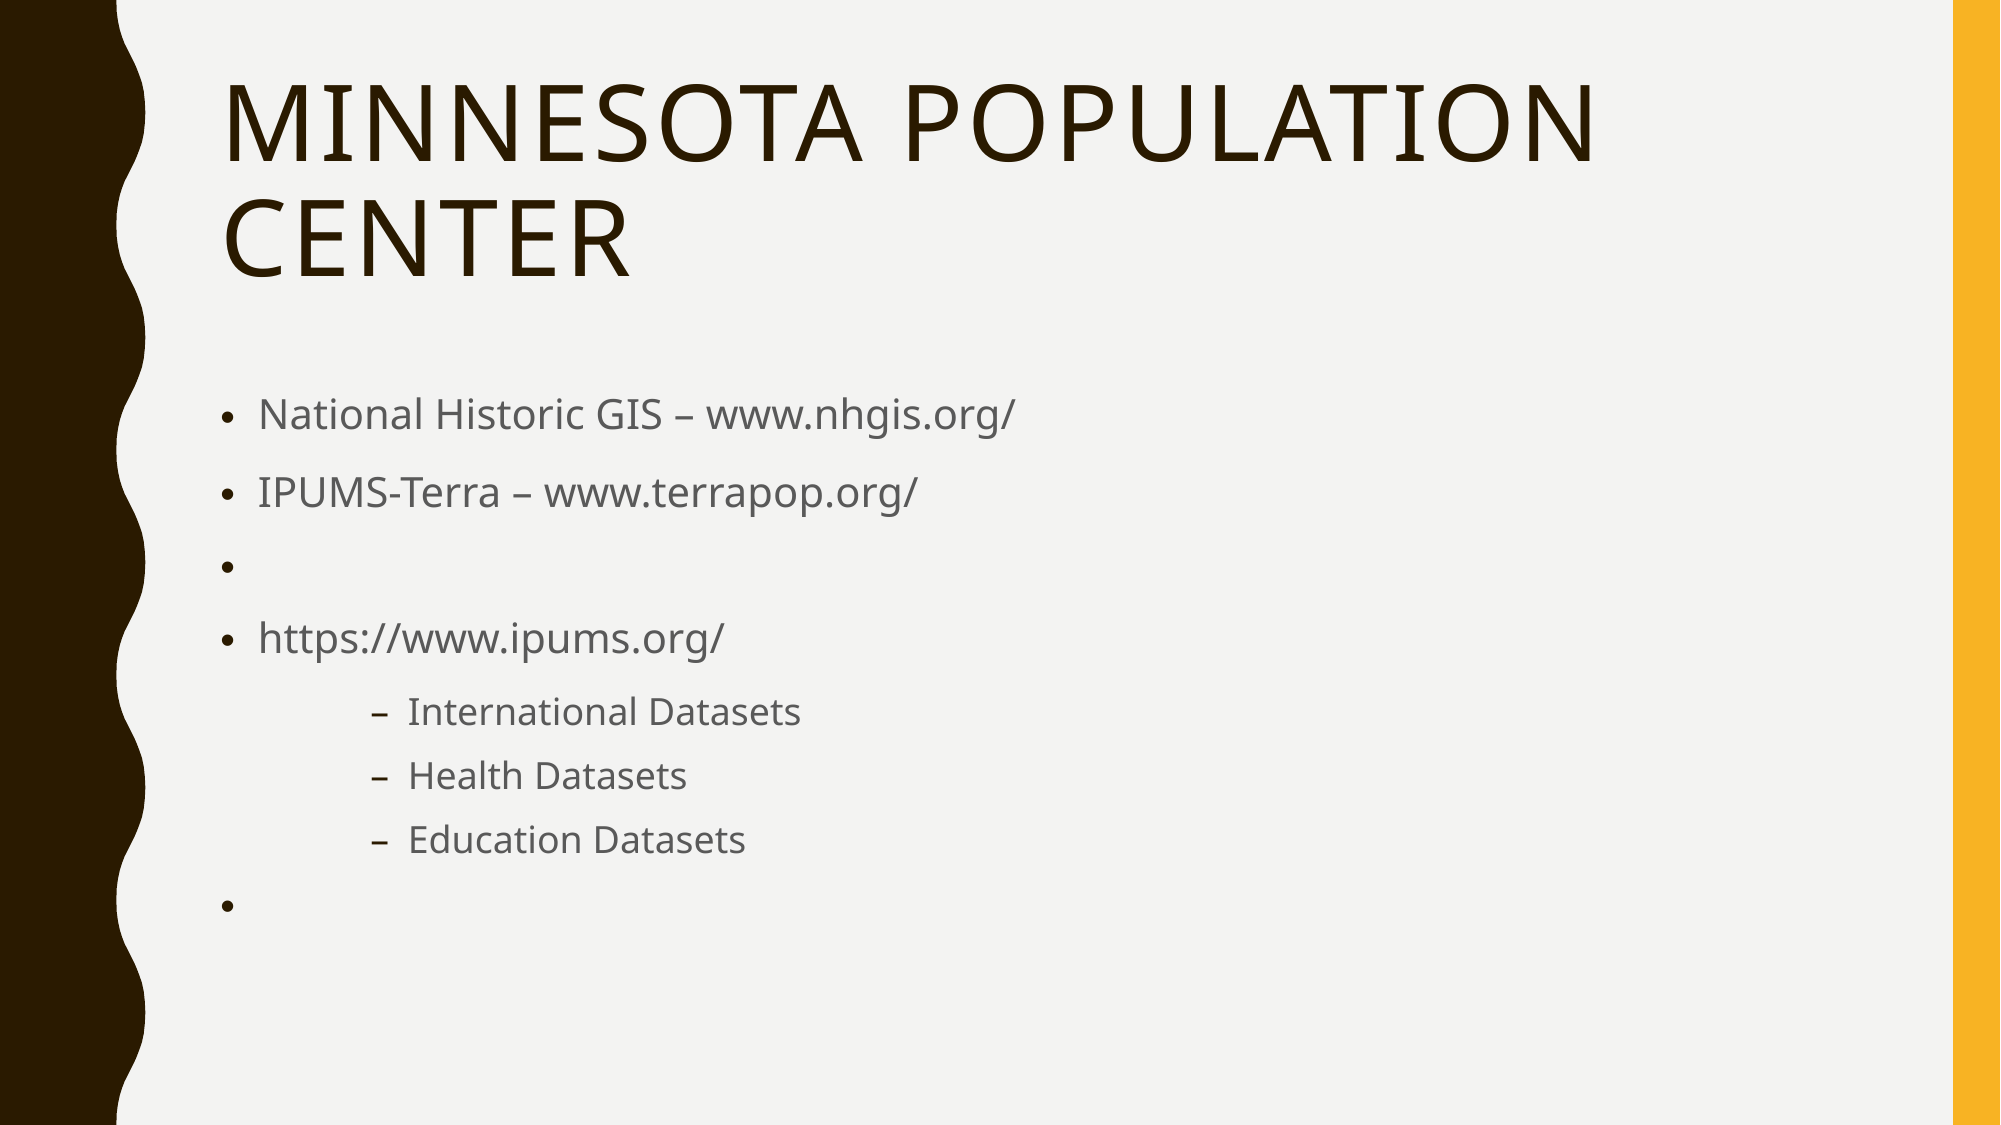

# Minnesota Population Center
National Historic GIS – www.nhgis.org/
IPUMS-Terra – www.terrapop.org/
https://www.ipums.org/
International Datasets
Health Datasets
Education Datasets